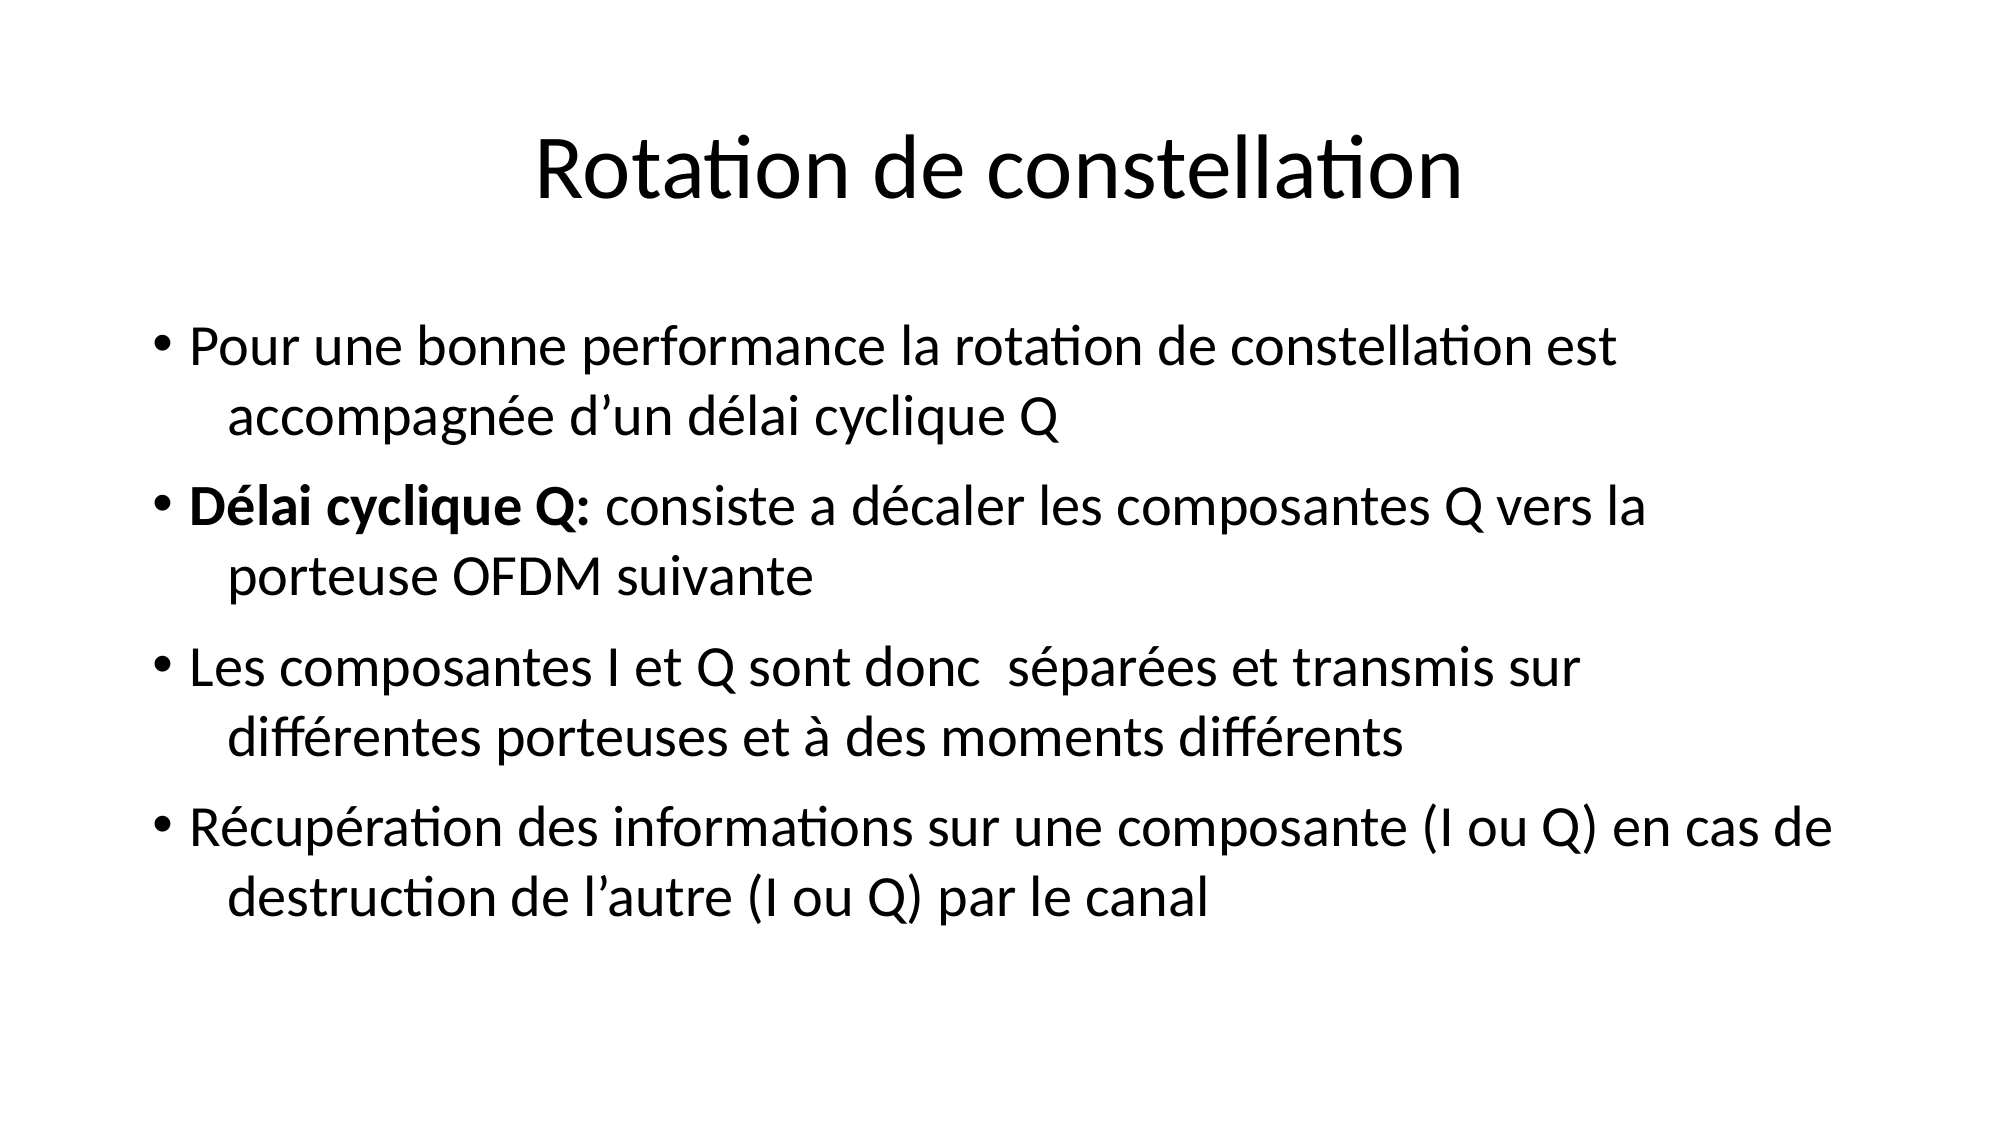

# Rotation de constellation
Pour une bonne performance la rotation de constellation est accompagnée d’un délai cyclique Q
Délai cyclique Q: consiste a décaler les composantes Q vers la porteuse OFDM suivante
Les composantes I et Q sont donc séparées et transmis sur différentes porteuses et à des moments différents
Récupération des informations sur une composante (I ou Q) en cas de destruction de l’autre (I ou Q) par le canal